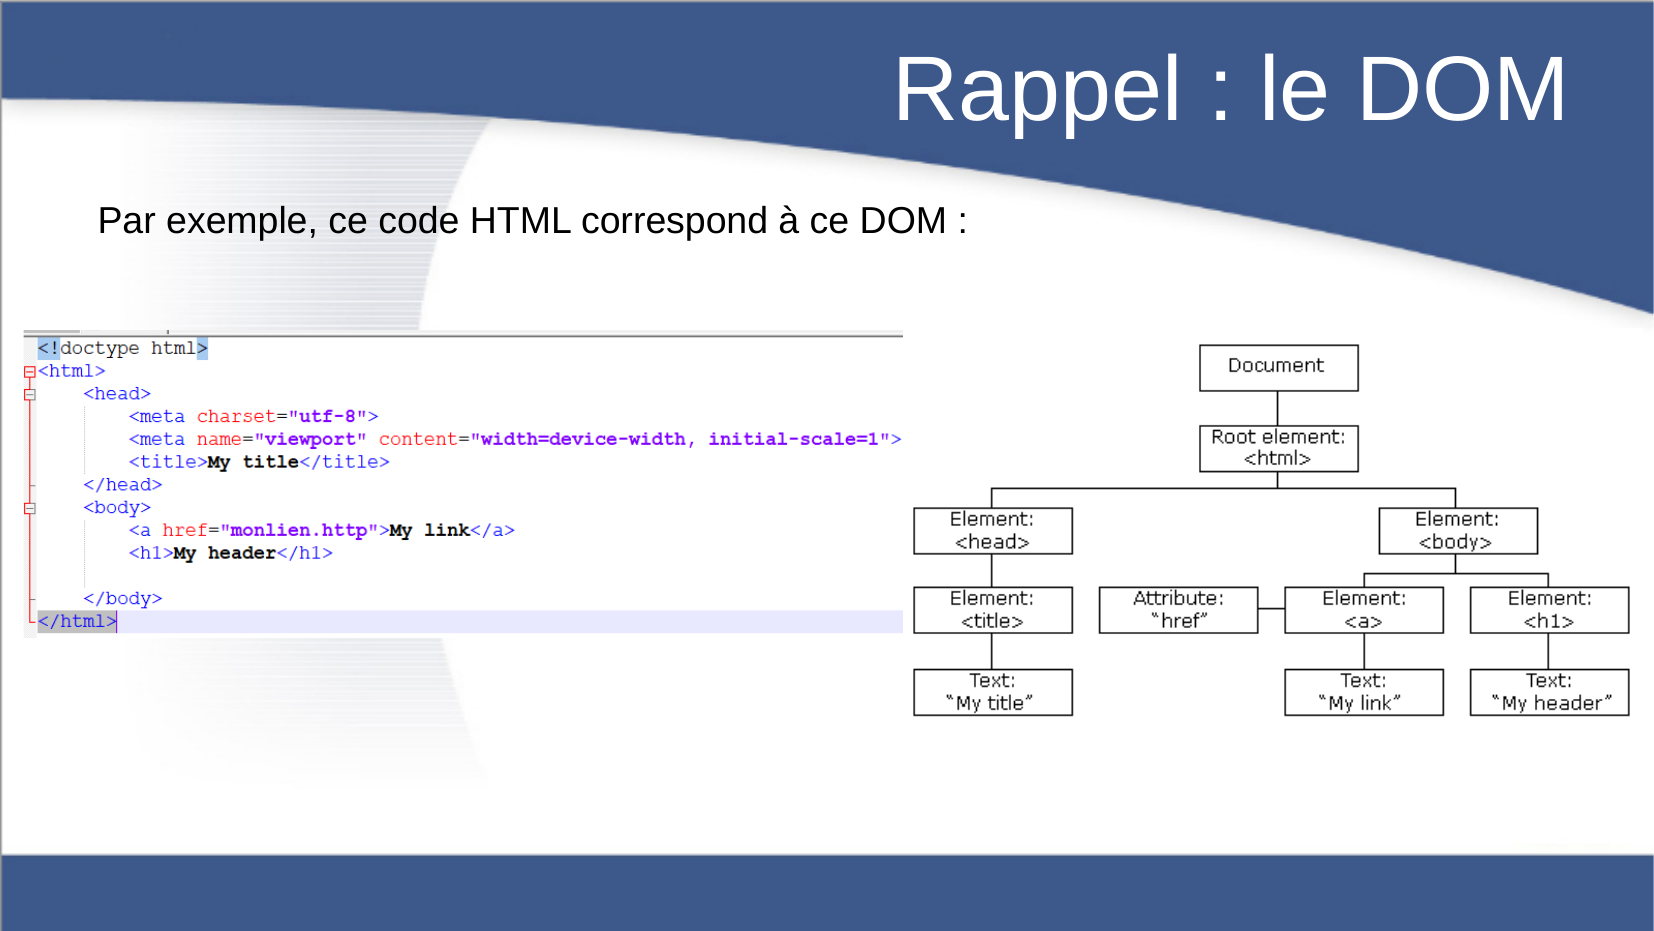

# Rappel : le DOM
Par exemple, ce code HTML correspond à ce DOM :